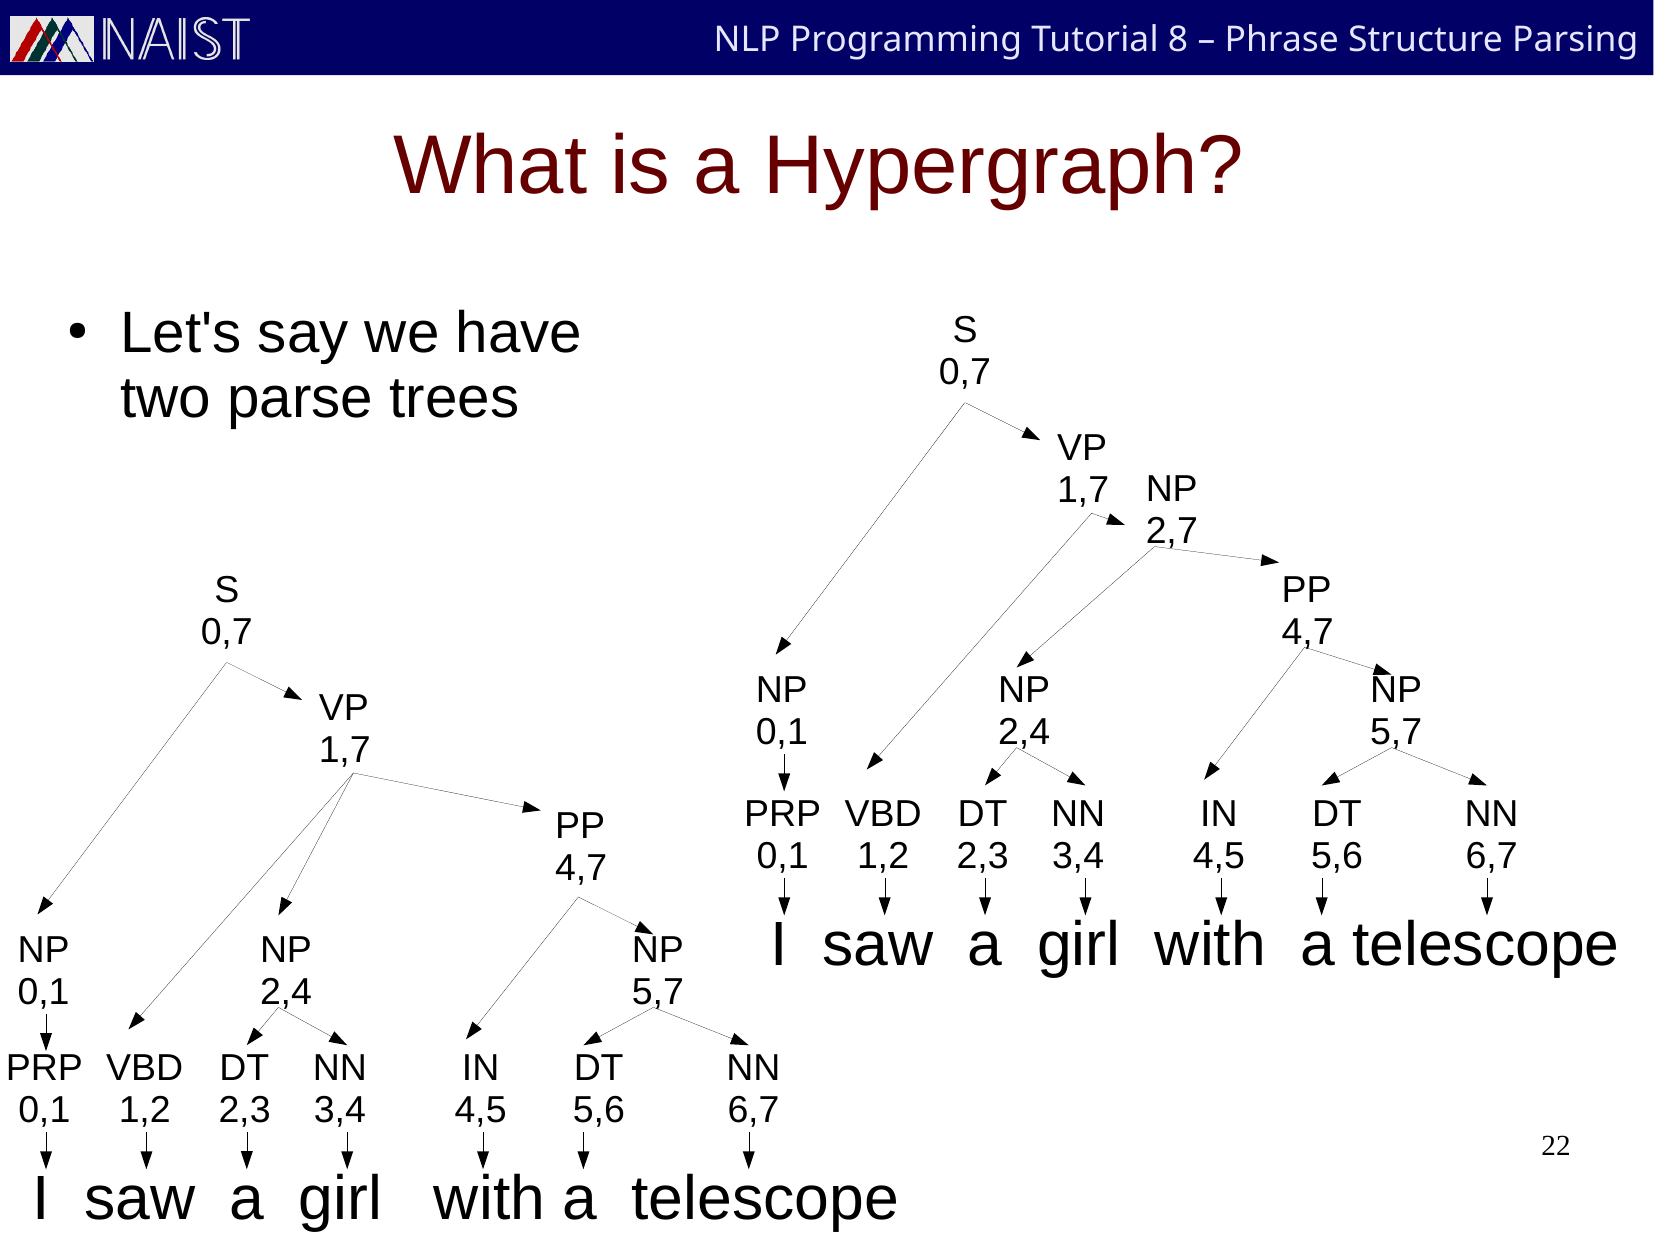

# What is a Hypergraph?
Let's say we have
two parse trees
S
0,7
VP
1,7
NP
2,7
S
0,7
PP
4,7
NP
5,7
NP
0,1
NP
2,4
VP
1,7
PRP
0,1
VBD
1,2
DT
2,3
NN
3,4
IN
4,5
DT
5,6
NN
6,7
PP
4,7
I saw a girl with a telescope
NP
5,7
NP
0,1
NP
2,4
PRP
0,1
VBD
1,2
DT
2,3
NN
3,4
IN
4,5
DT
5,6
NN
6,7
22
I saw a girl with a telescope